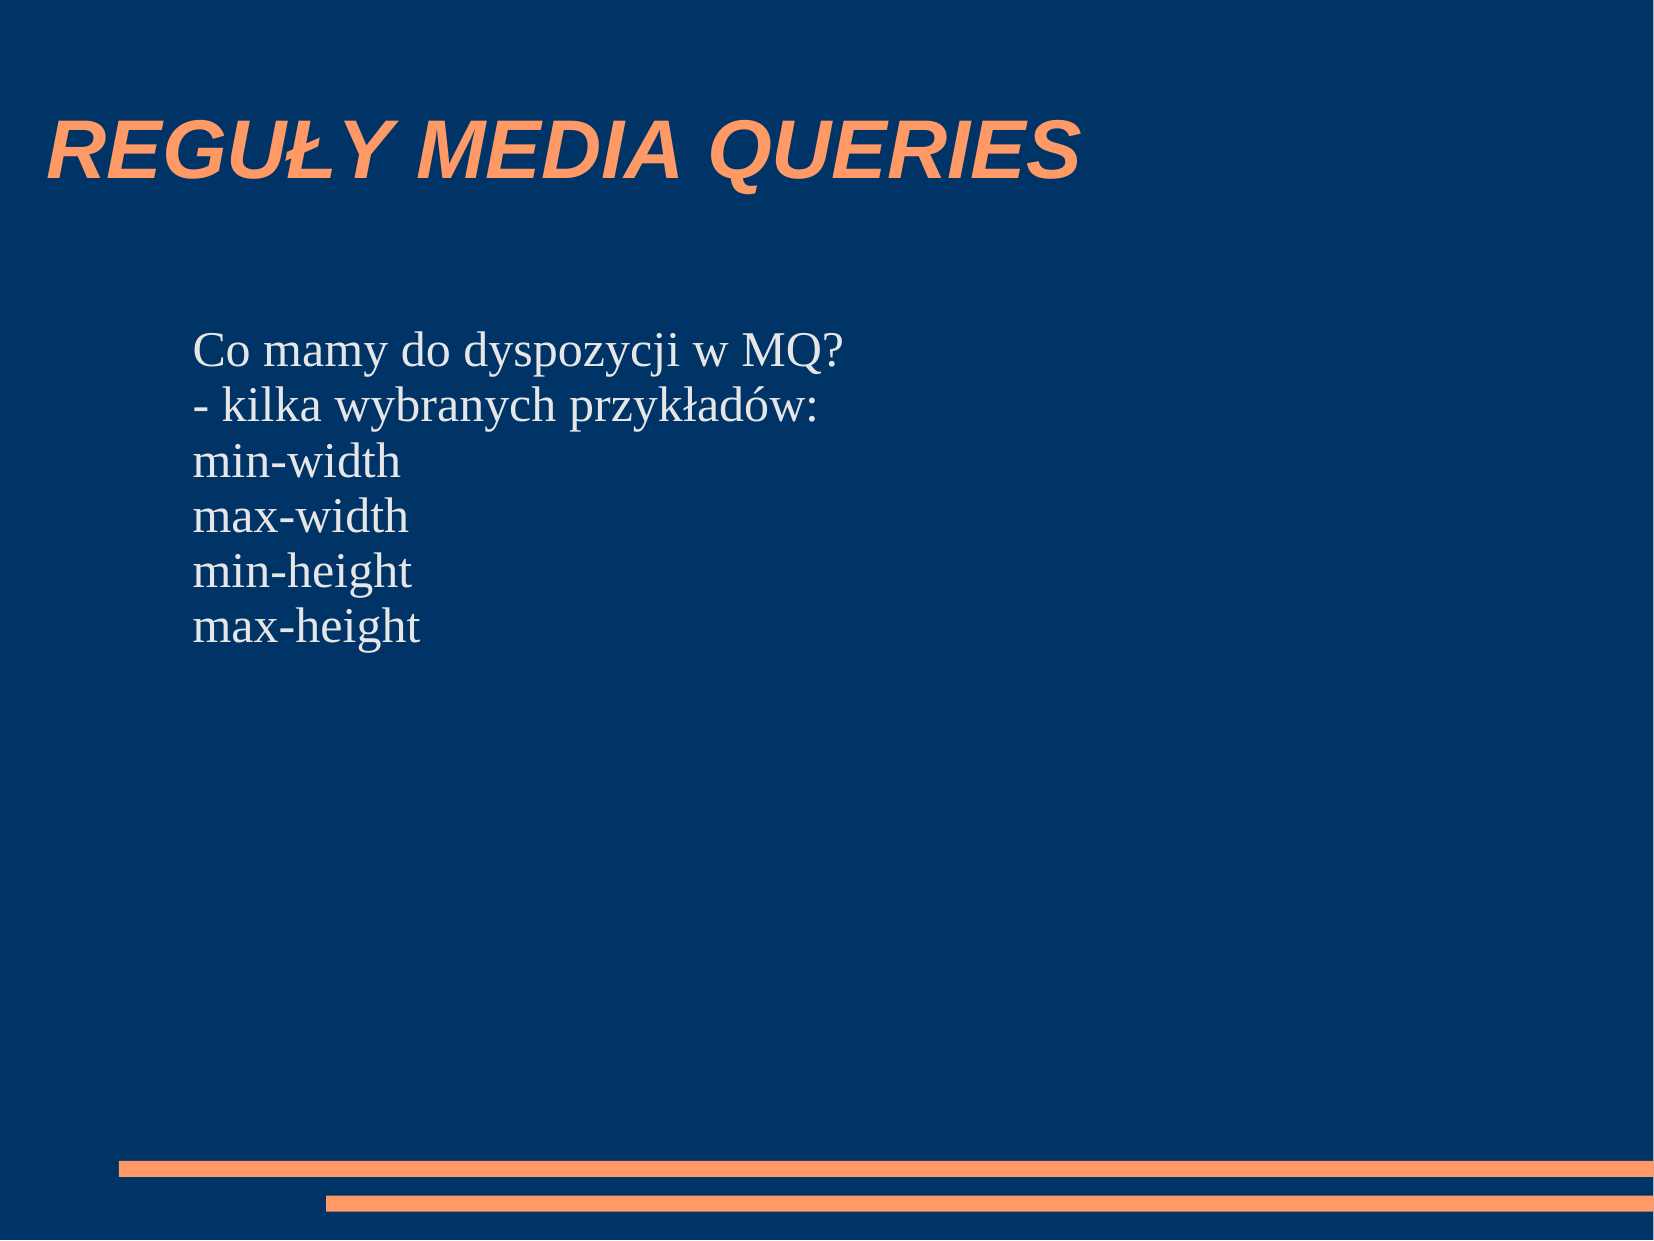

# REGUŁY MEDIA QUERIES
Co mamy do dyspozycji w MQ?
- kilka wybranych przykładów:
min-width
max-width
min-height
max-height